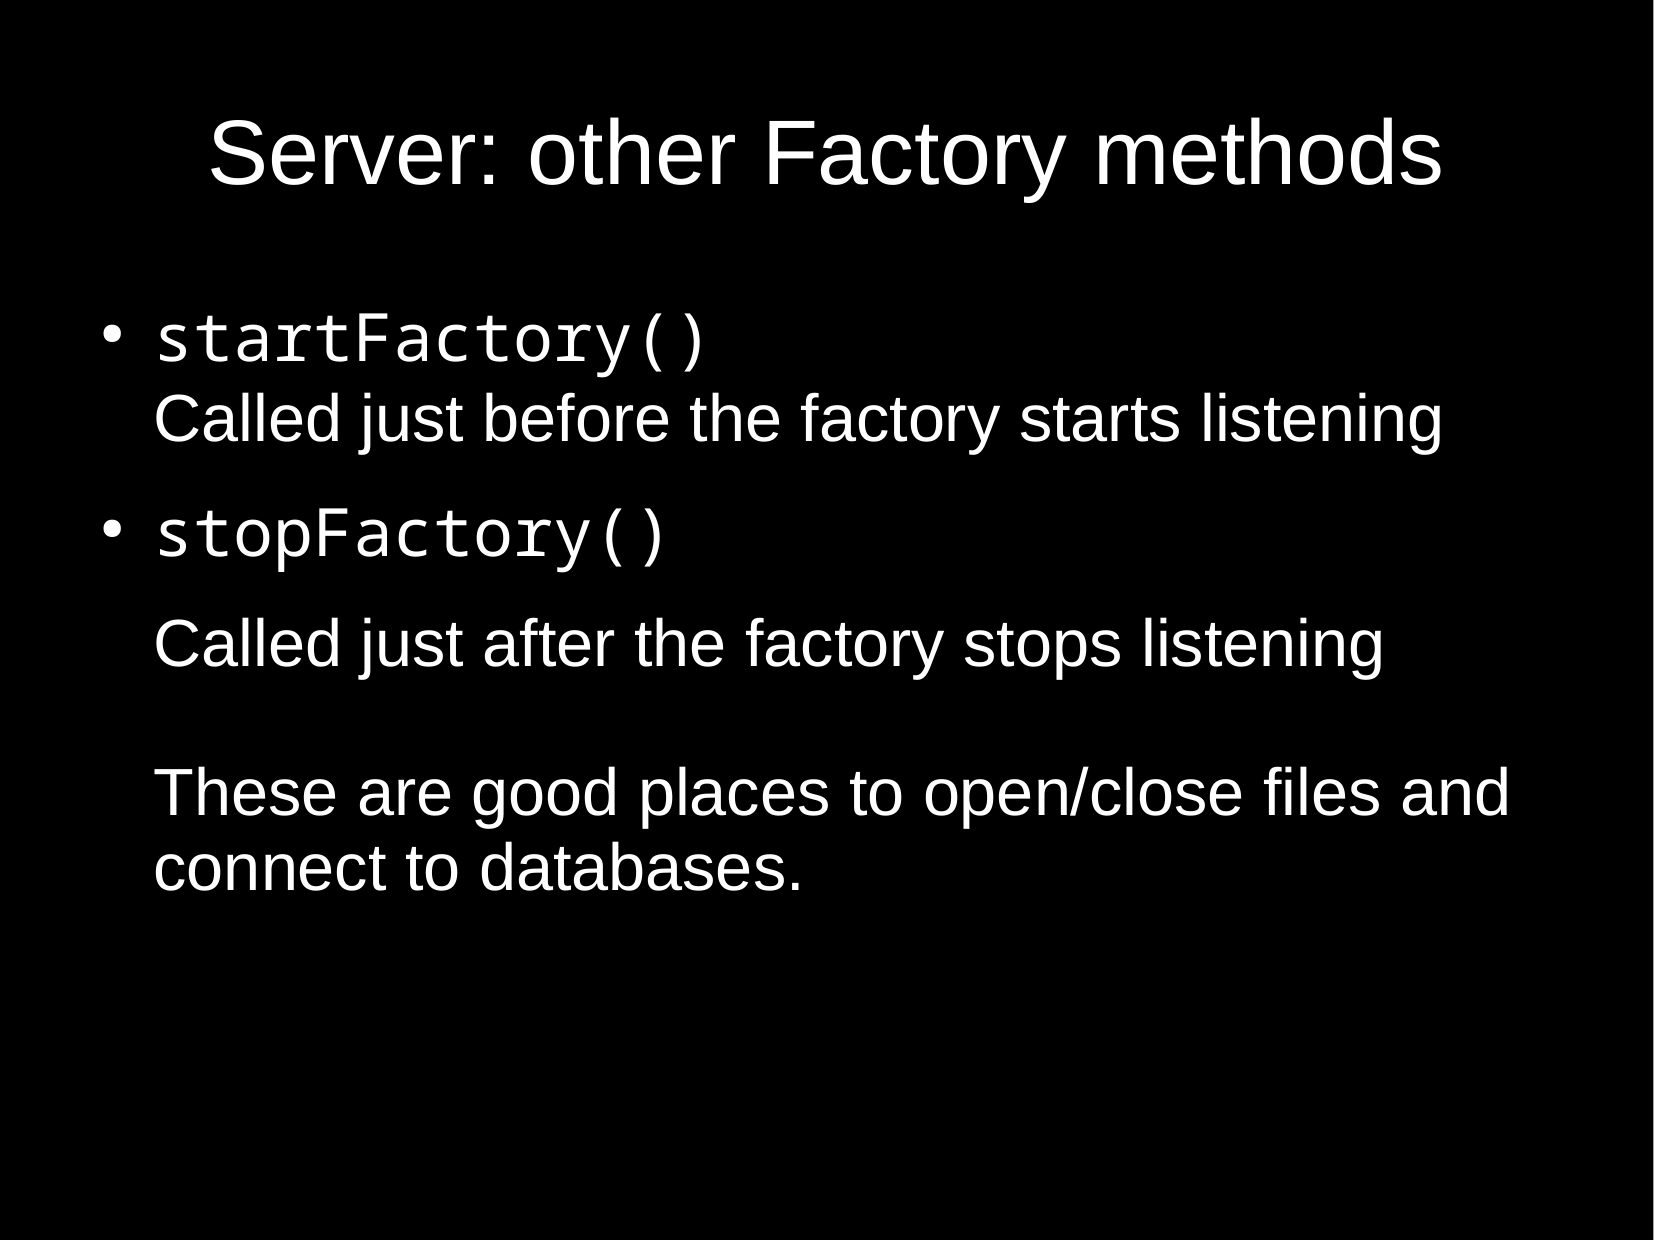

# Server: other Factory methods
startFactory()
Called just before the factory starts listening
stopFactory()
Called just after the factory stops listening
These are good places to open/close files and connect to databases.